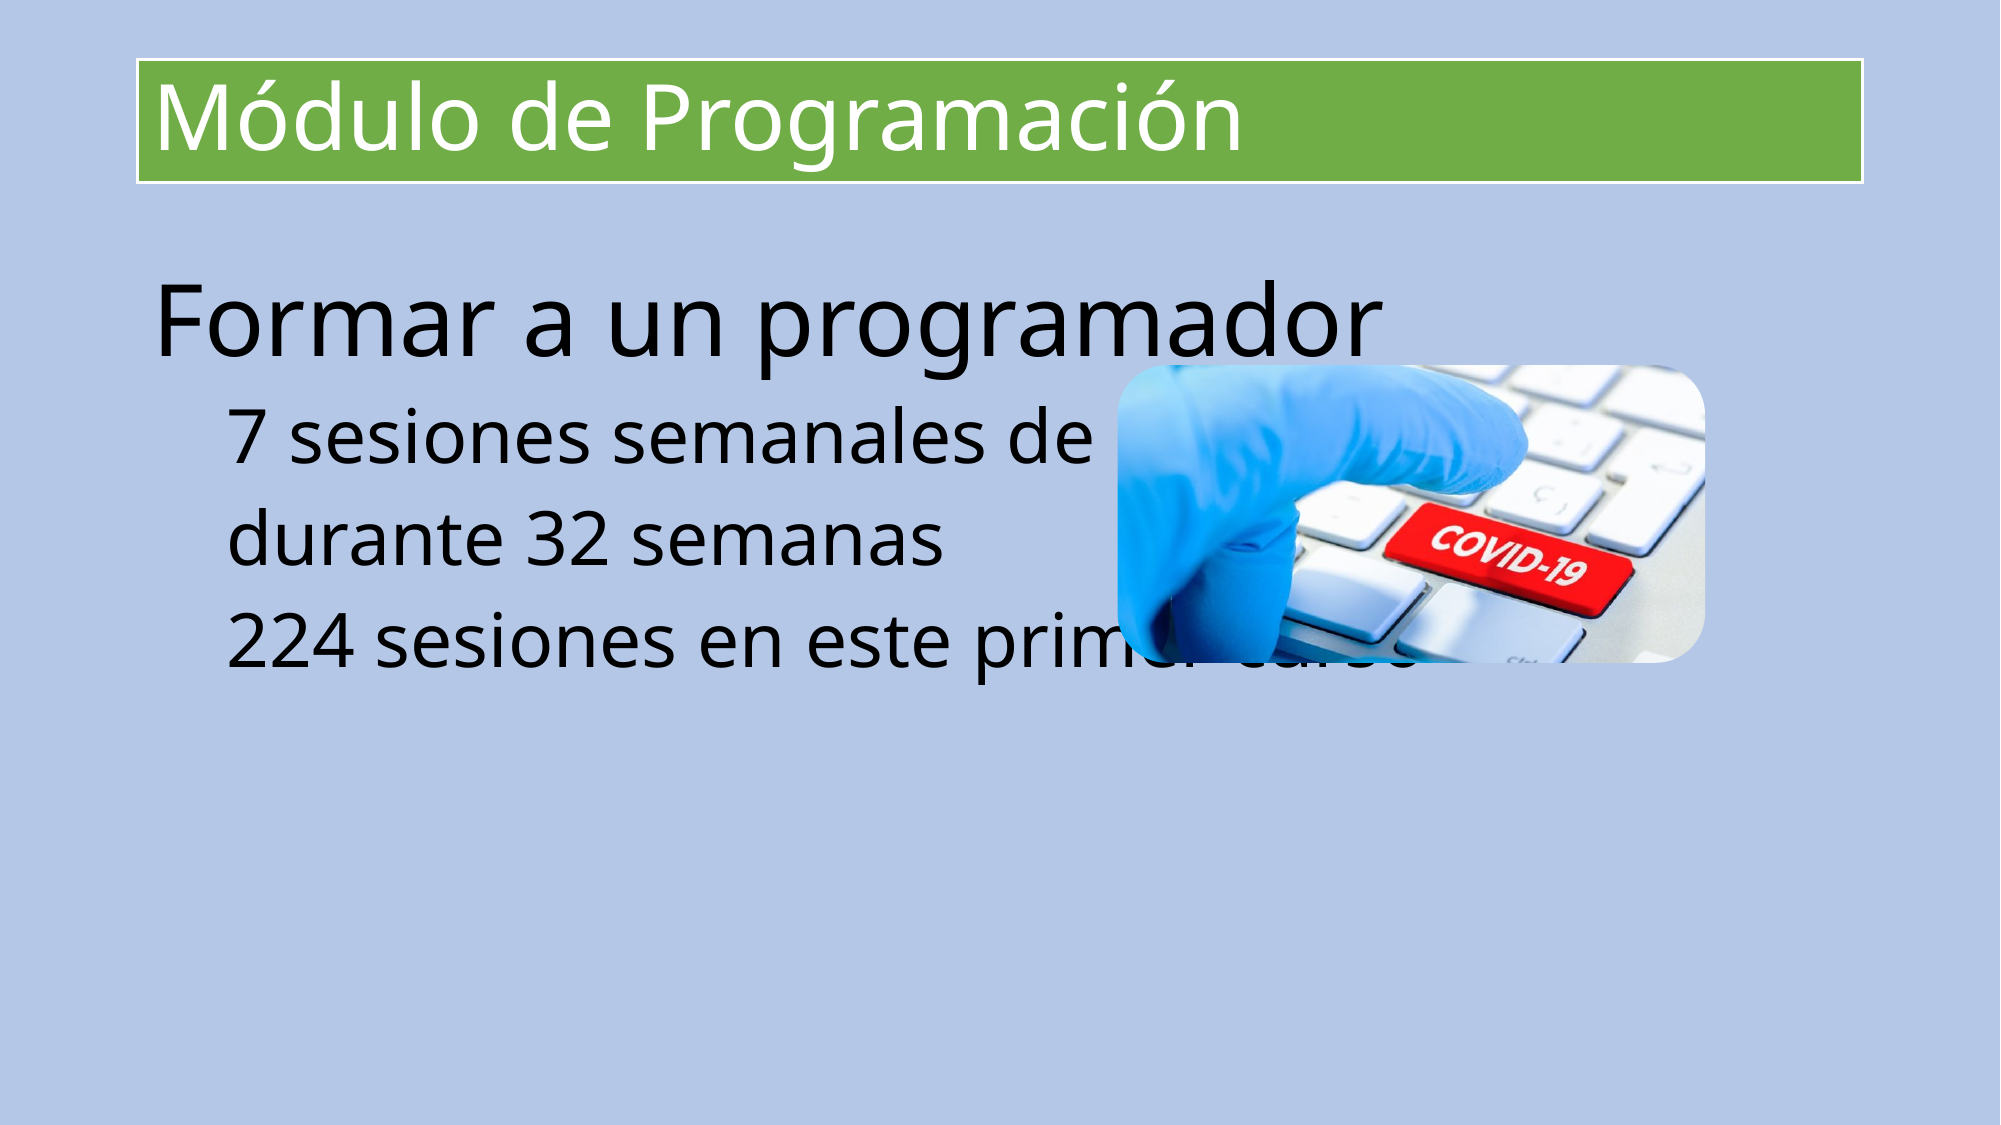

# Módulo de Programación
Formar a un programador
	7 sesiones semanales de clase
	durante 32 semanas
	224 sesiones en este primer curso